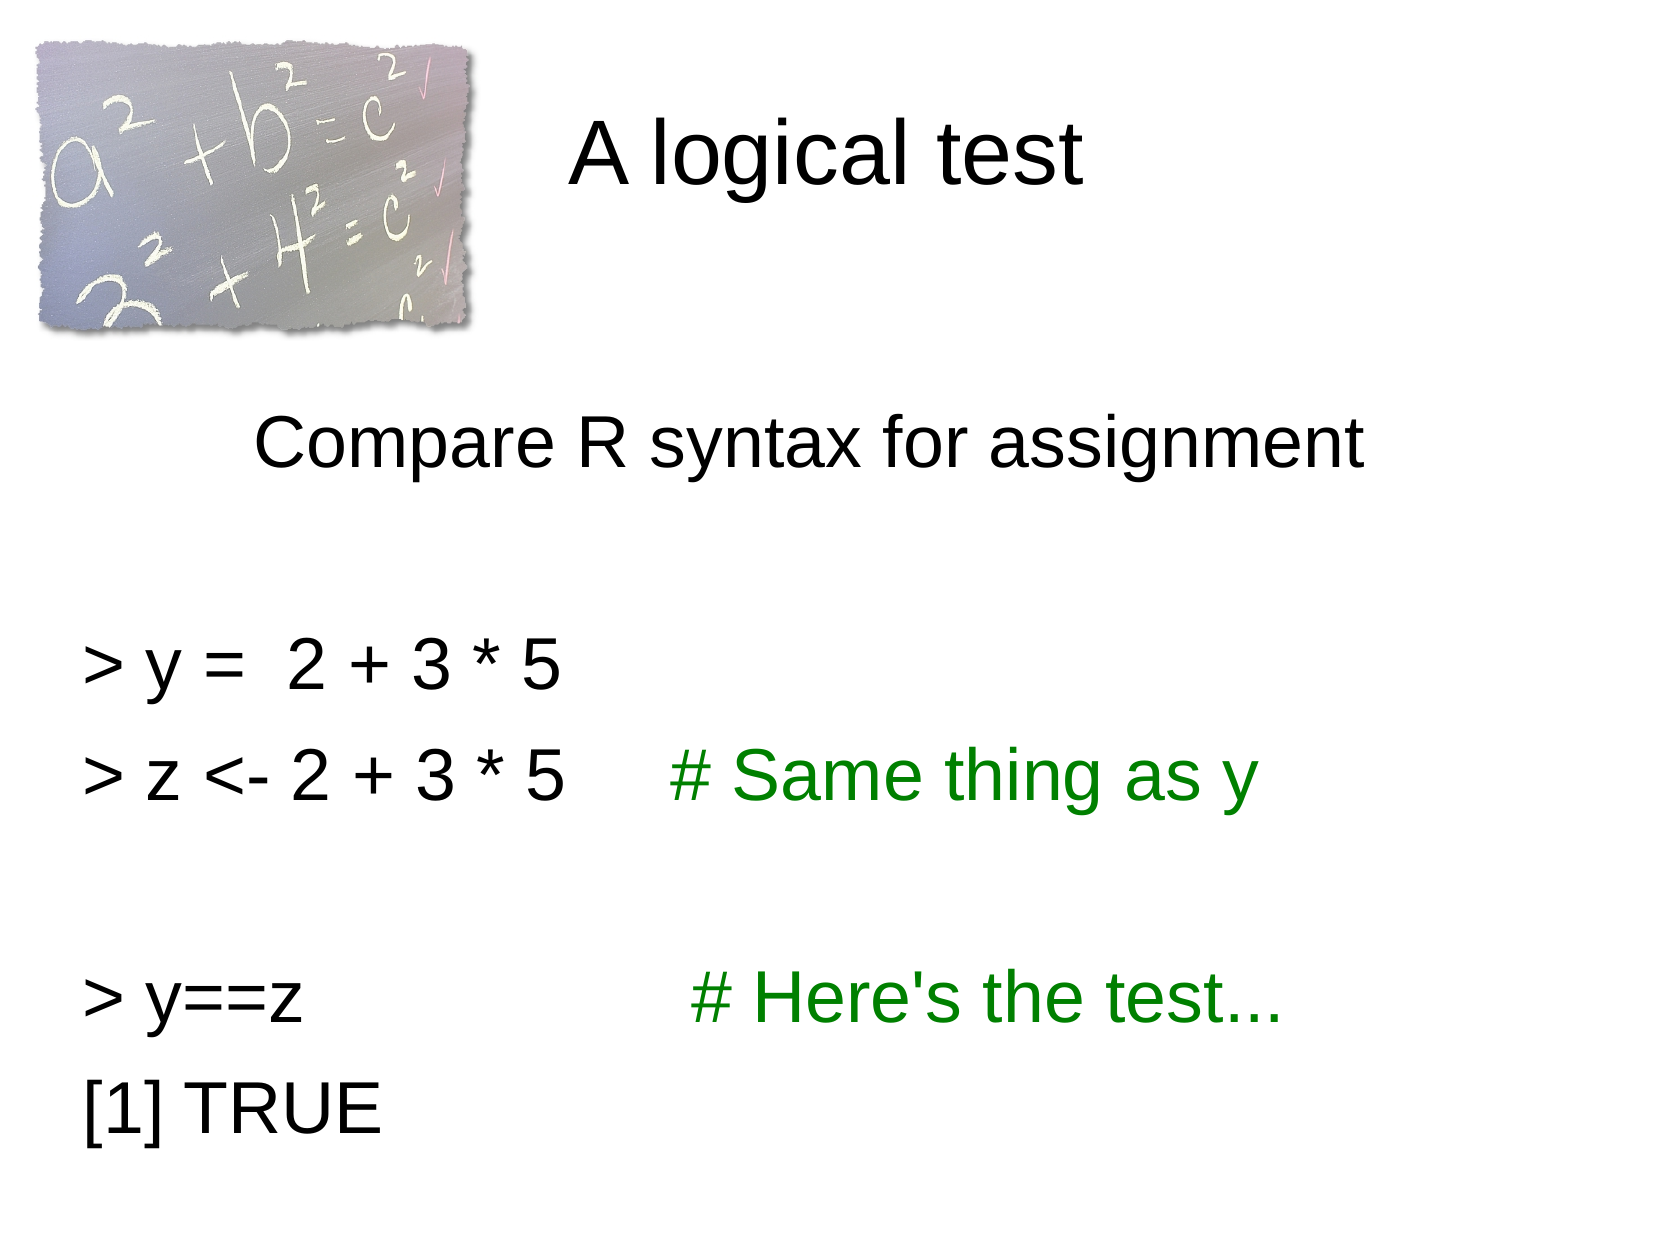

# A logical test
Compare R syntax for assignment
> y = 2 + 3 * 5
> z <- 2 + 3 * 5											 	# Same thing as y
> y==z						 				 	 	 # Here's the test...
[1] TRUE